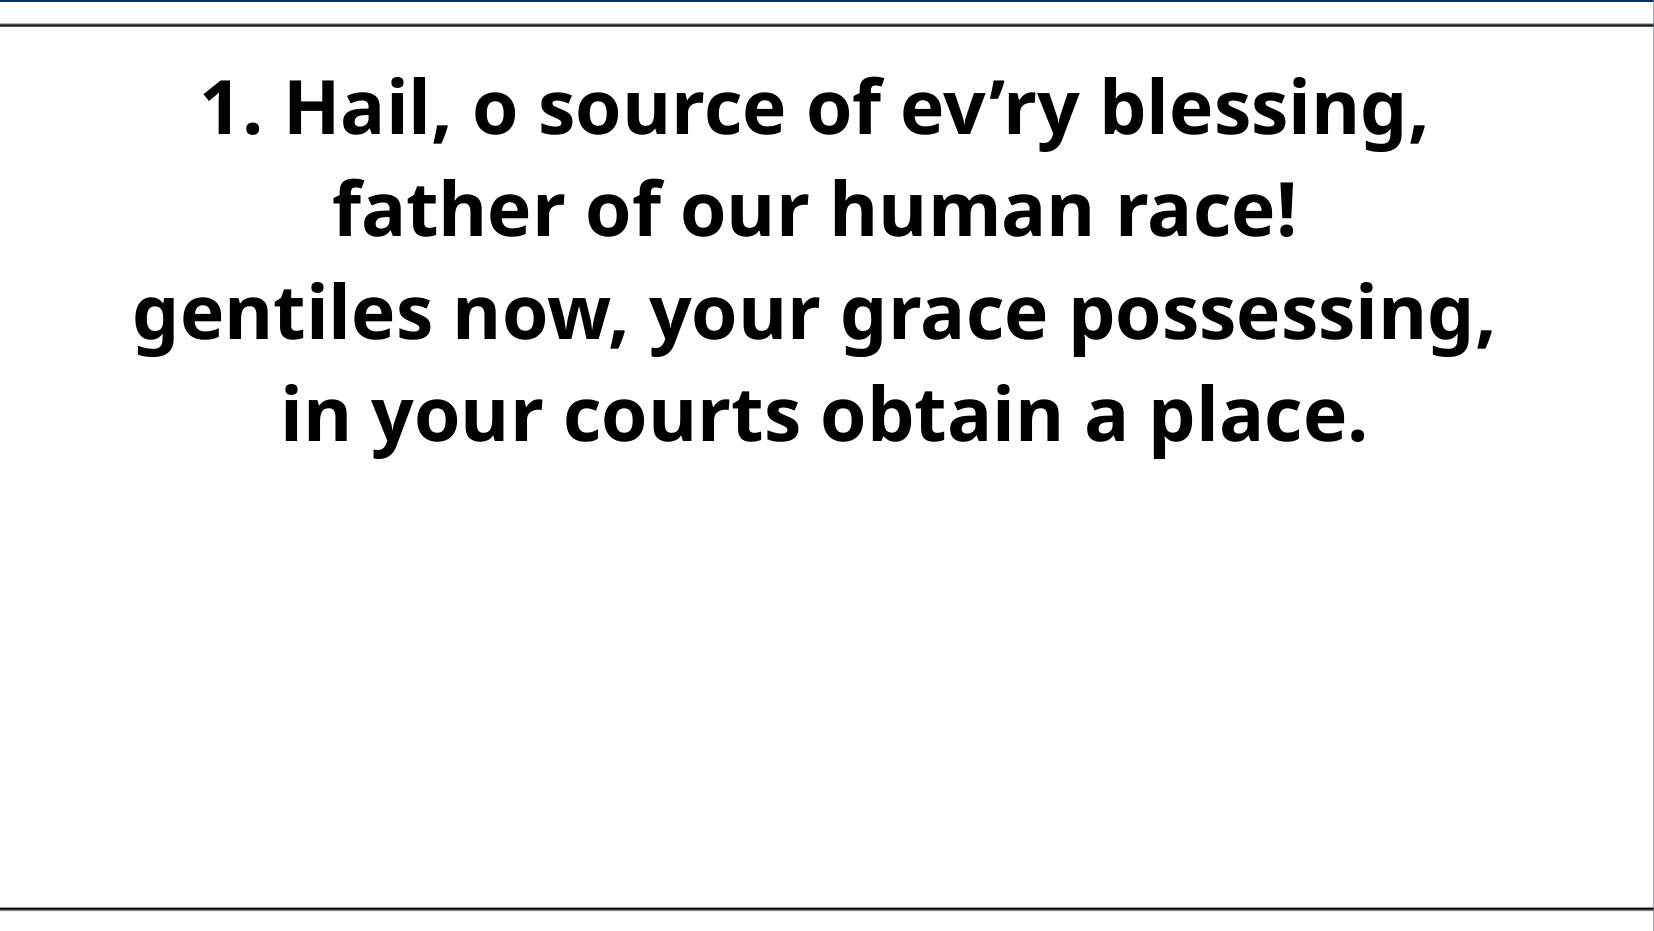

1. Hail, o source of ev’ry blessing,
father of our human race!
gentiles now, your grace possessing,
in your courts obtain a place.